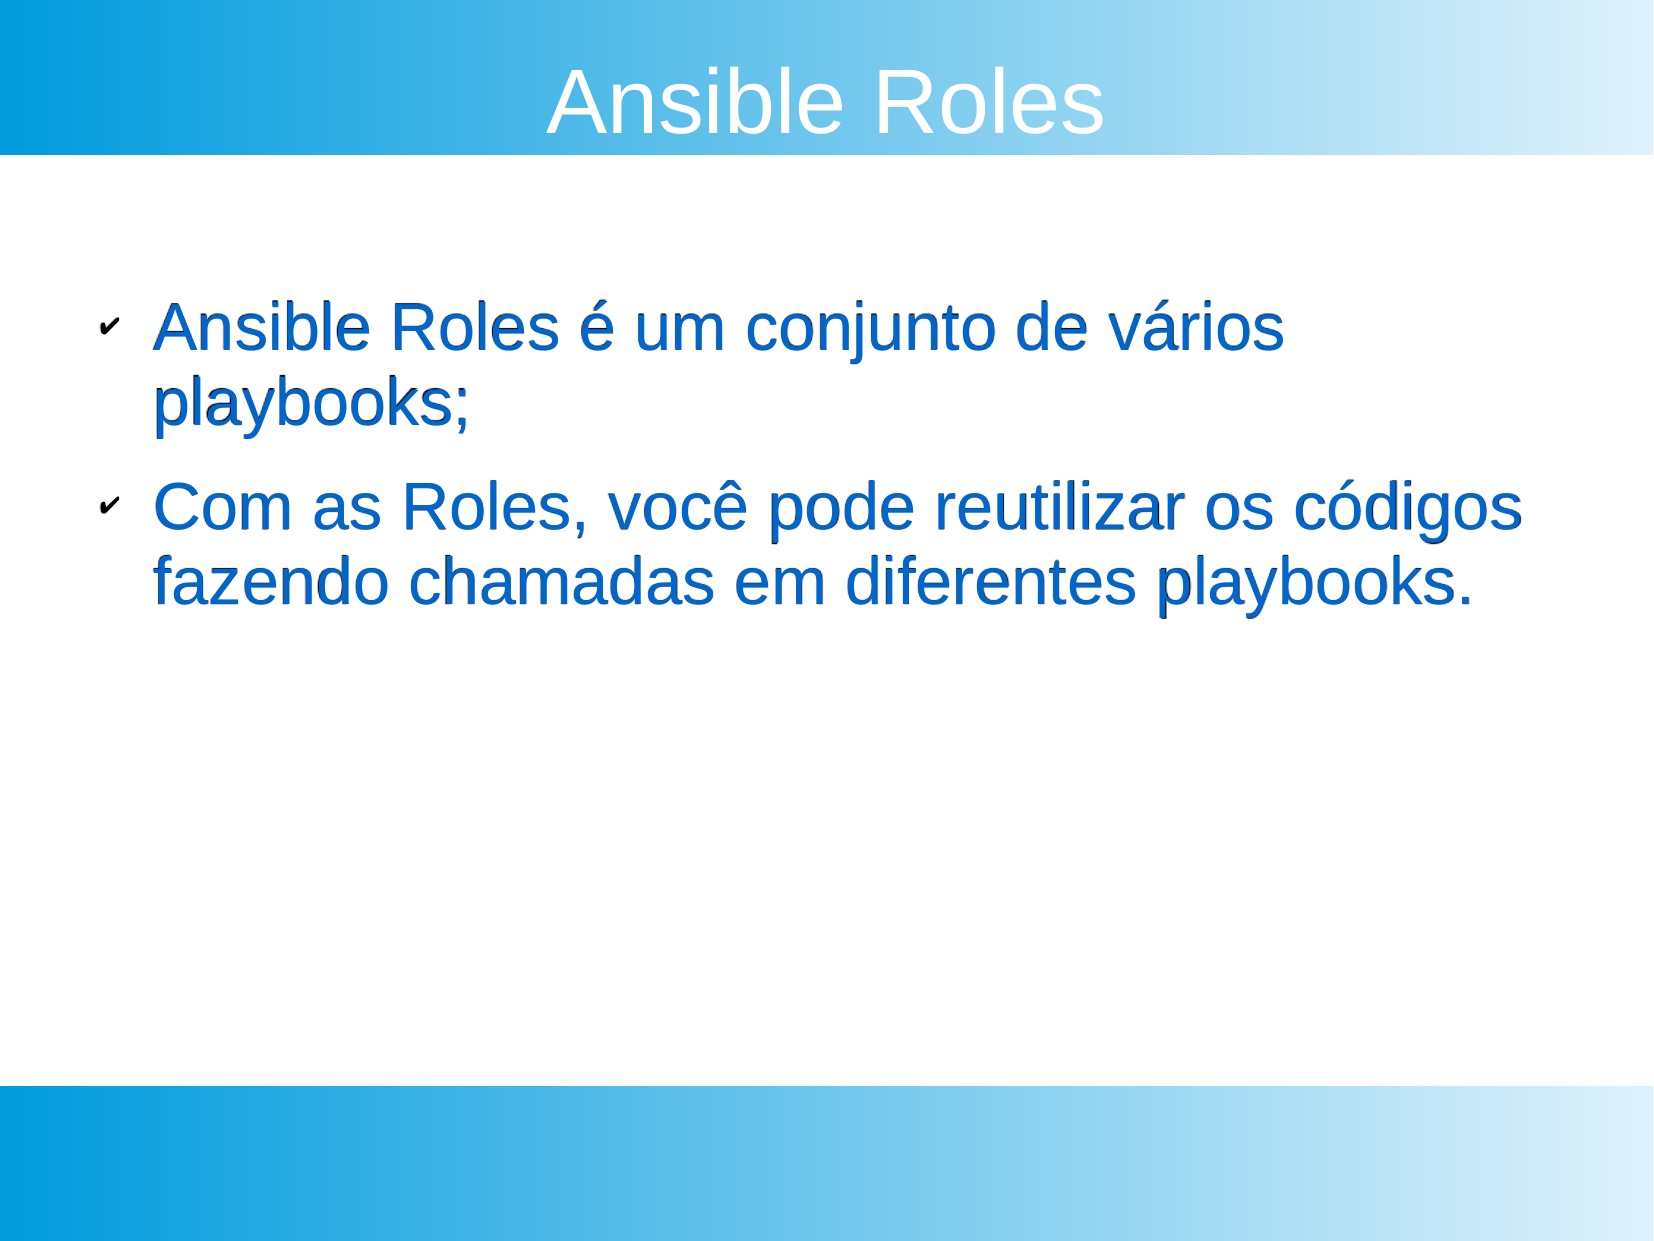

# Ansible Roles
Ansible Roles é um conjunto de vários playbooks;
Com as Roles, você pode reutilizar os códigos fazendo chamadas em diferentes playbooks.